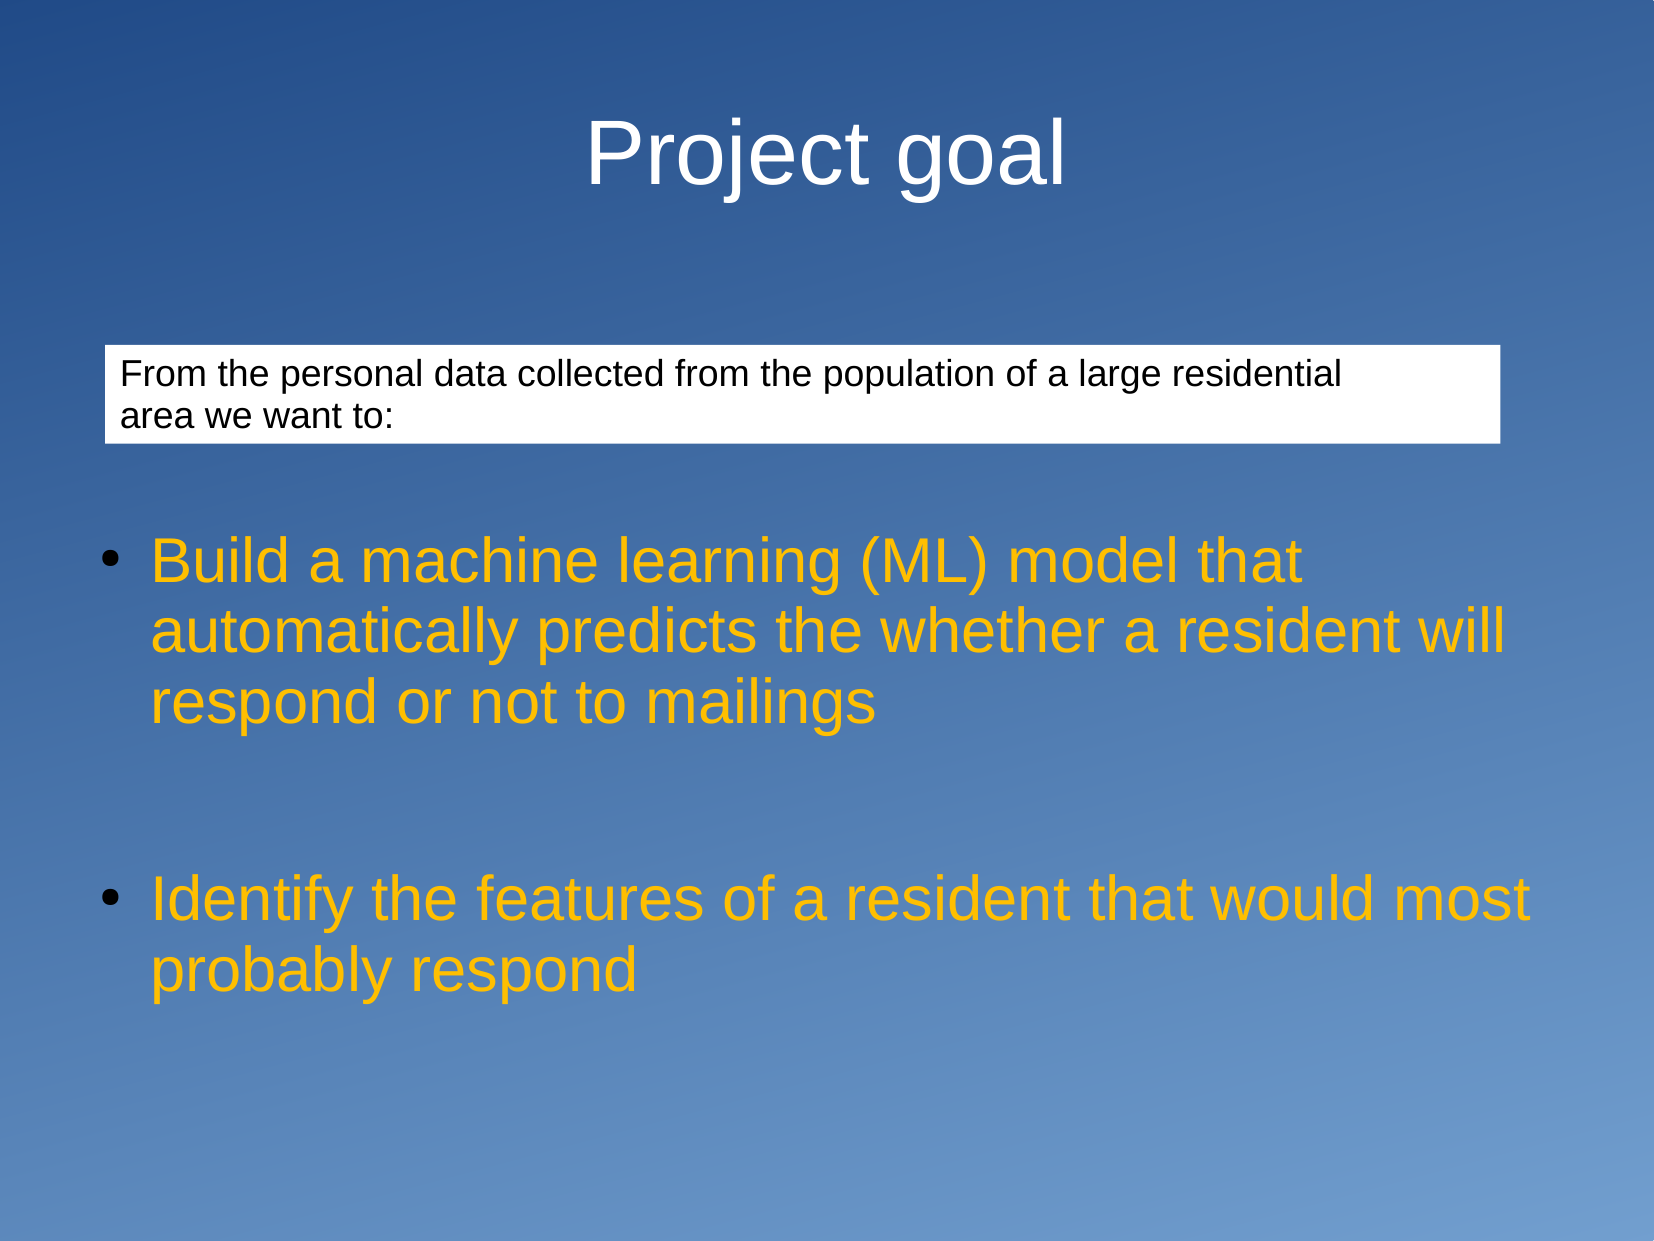

# Project goal
From the personal data collected from the population of a large residential area we want to:
Build a machine learning (ML) model that automatically predicts the whether a resident will respond or not to mailings
Identify the features of a resident that would most probably respond